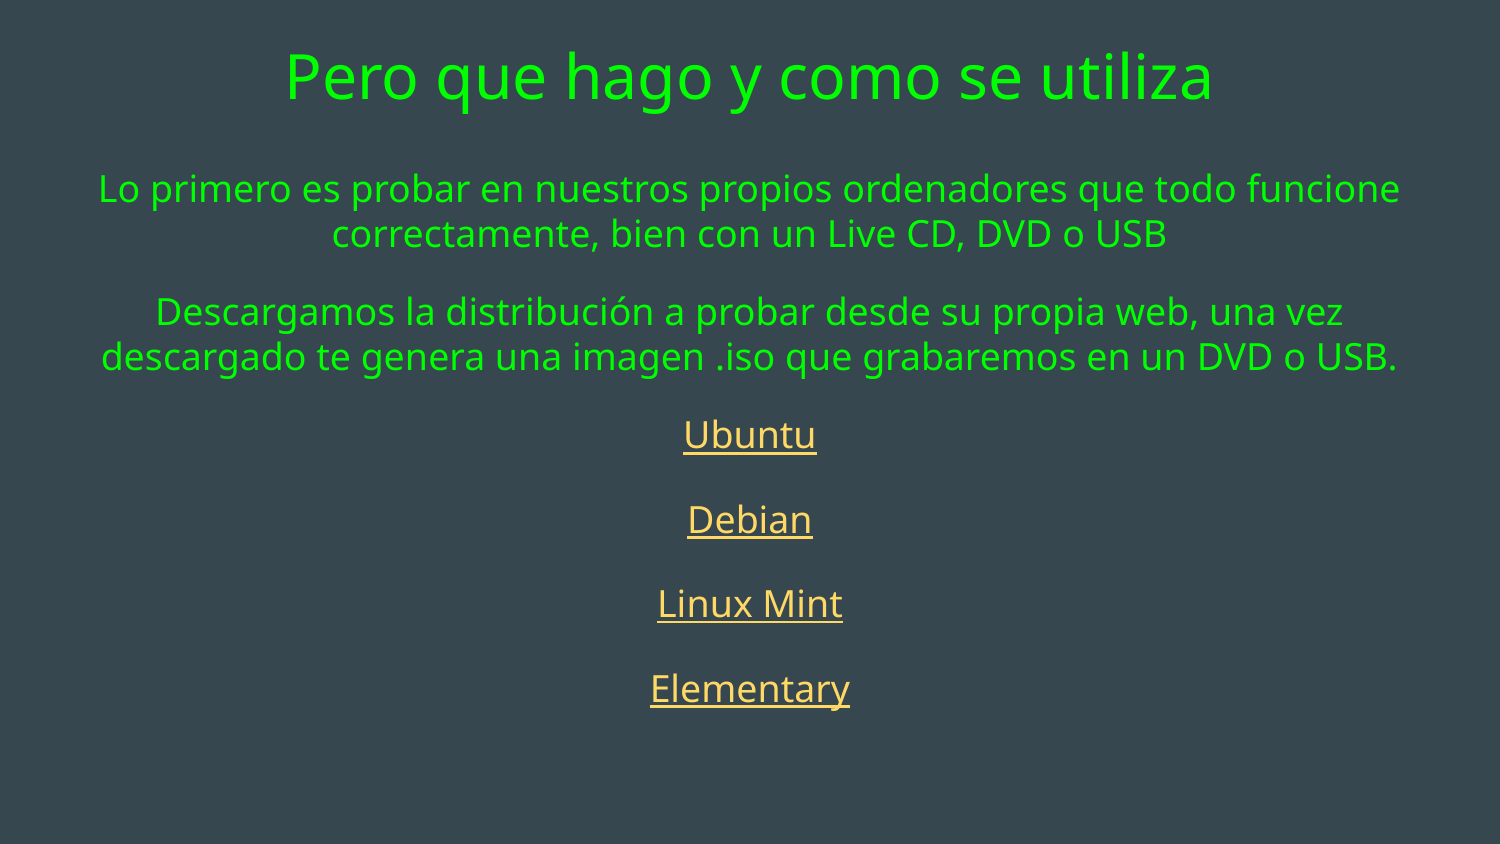

# Pero que hago y como se utiliza
Lo primero es probar en nuestros propios ordenadores que todo funcione correctamente, bien con un Live CD, DVD o USB
Descargamos la distribución a probar desde su propia web, una vez descargado te genera una imagen .iso que grabaremos en un DVD o USB.
Ubuntu
Debian
Linux Mint
Elementary